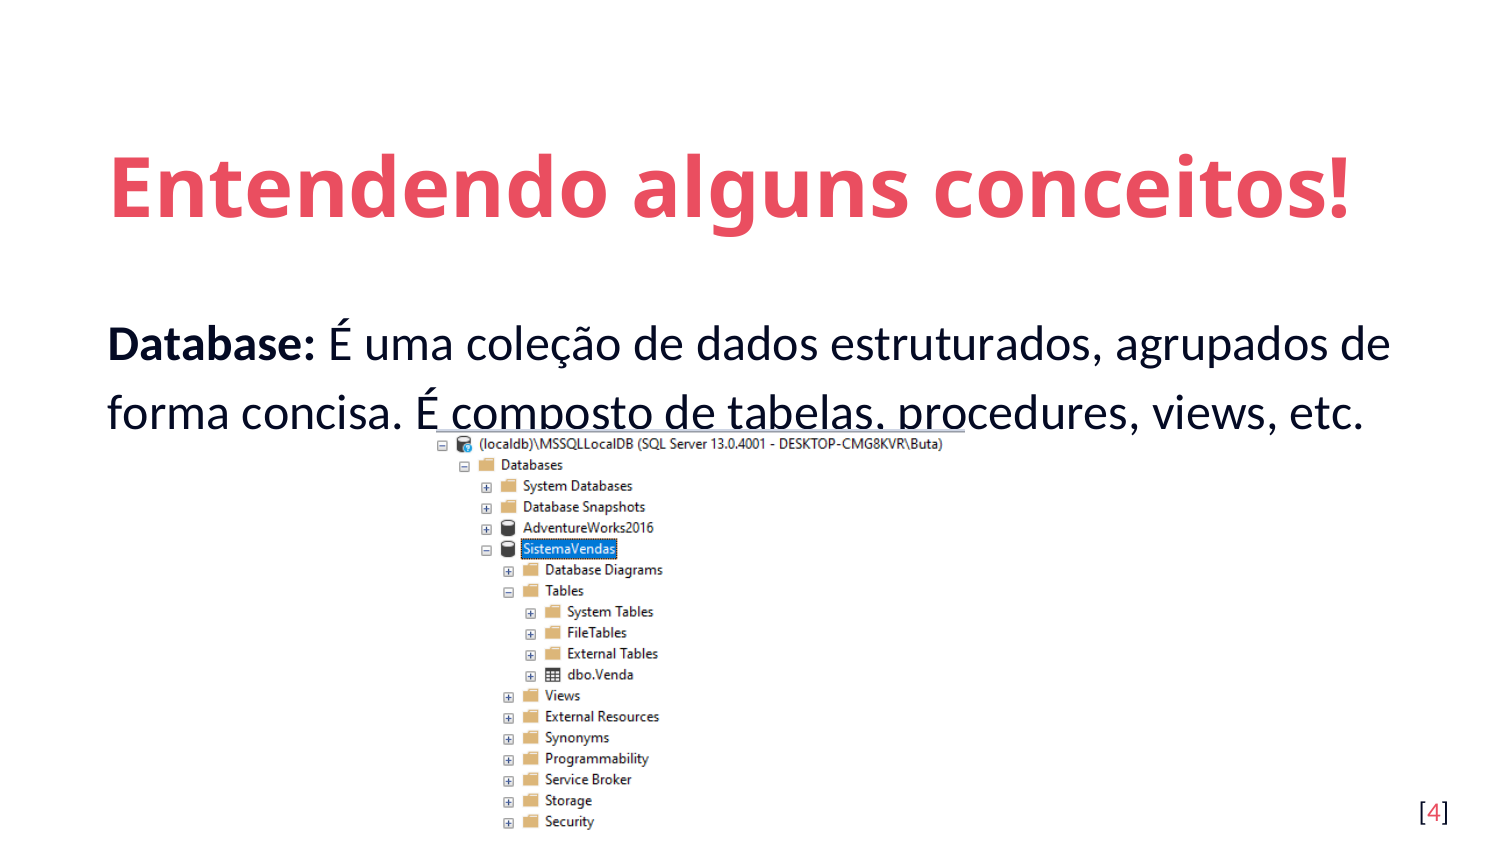

Entendendo alguns conceitos!
Database: É uma coleção de dados estruturados, agrupados de forma concisa. É composto de tabelas, procedures, views, etc.